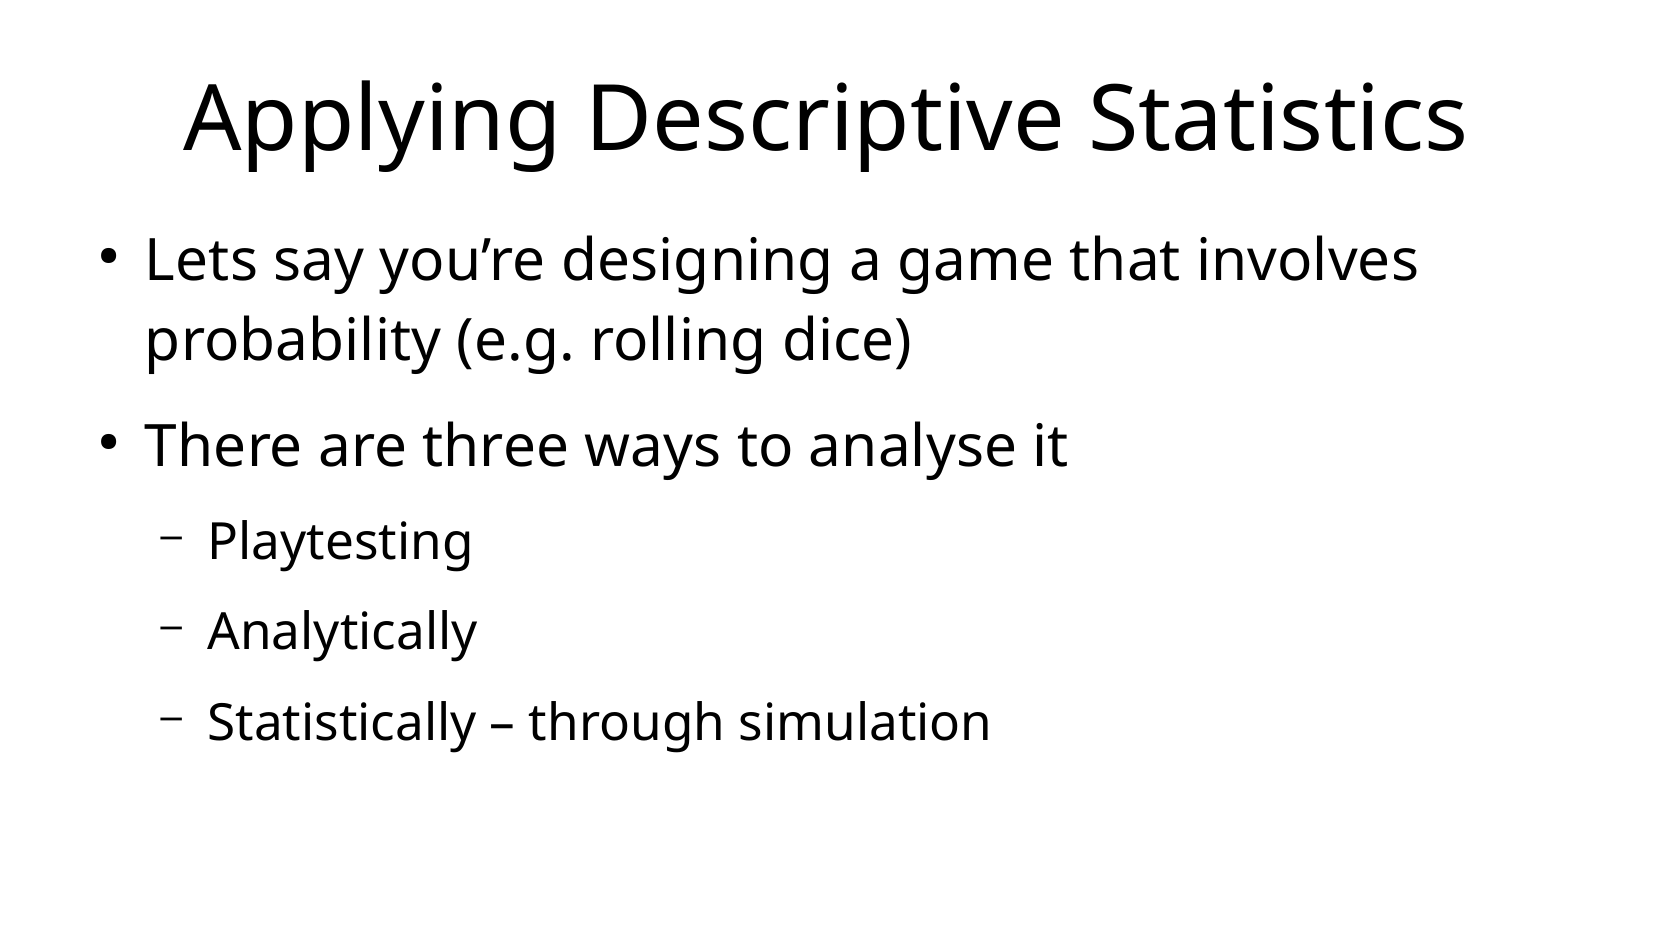

# Applying Descriptive Statistics
Lets say you’re designing a game that involves probability (e.g. rolling dice)
There are three ways to analyse it
Playtesting
Analytically
Statistically – through simulation